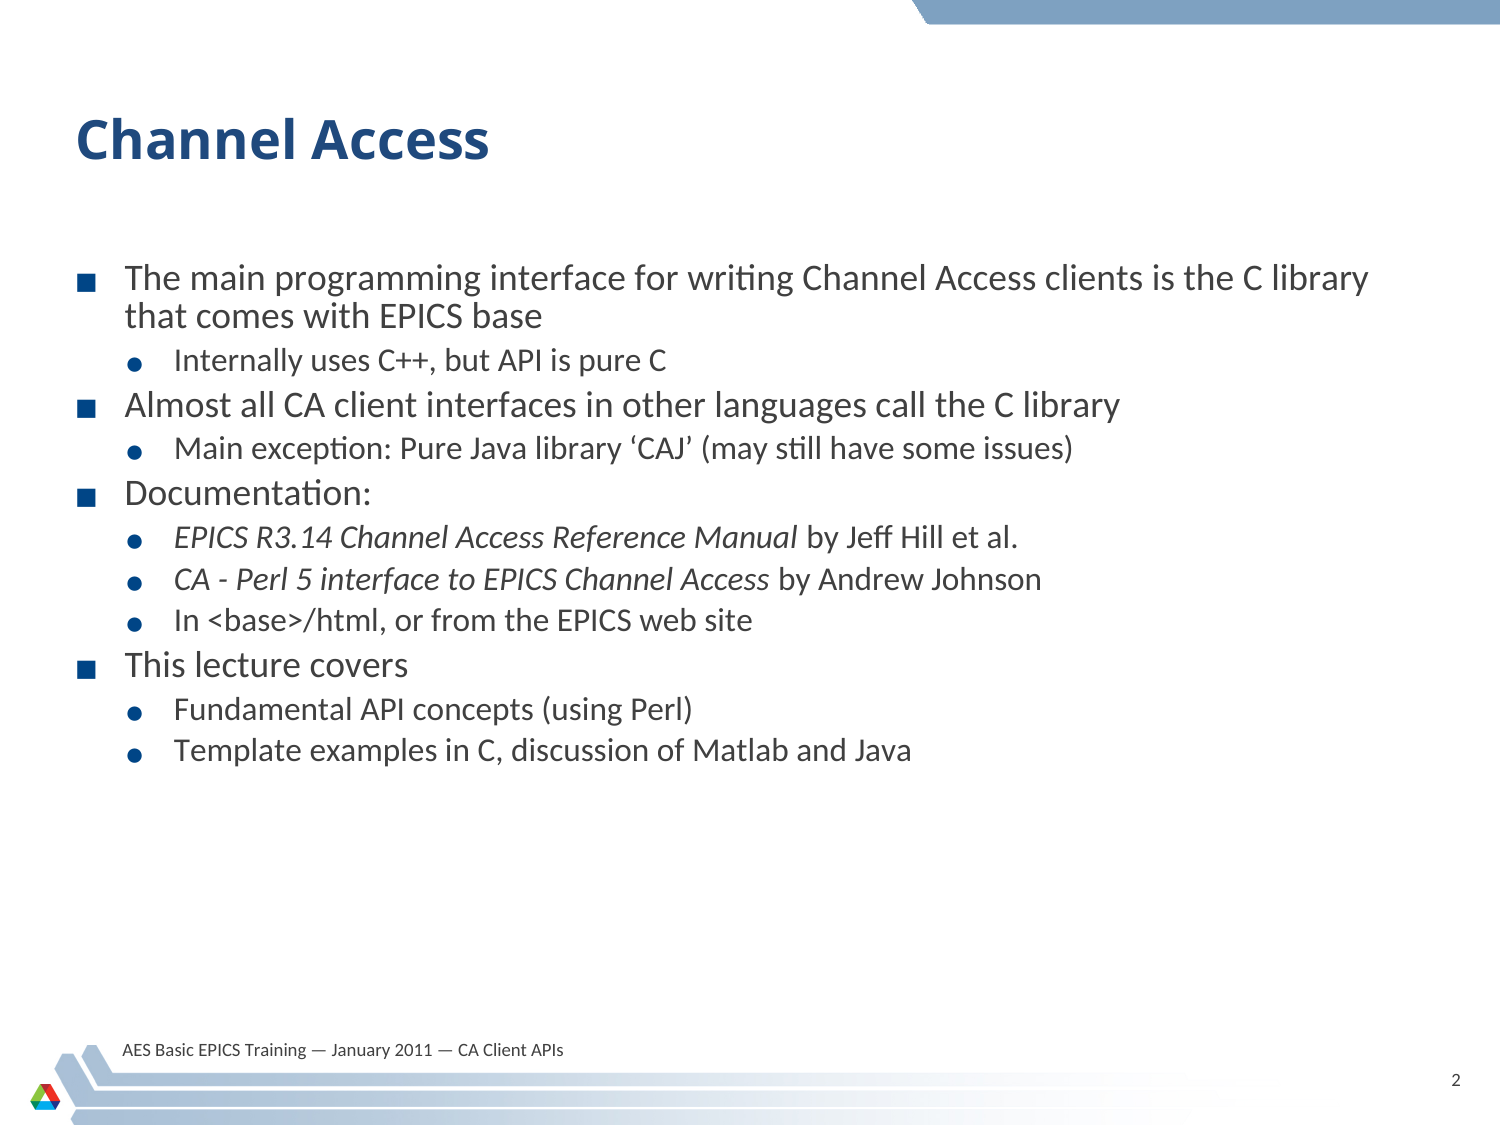

# Channel Access
The main programming interface for writing Channel Access clients is the C library that comes with EPICS base
Internally uses C++, but API is pure C
Almost all CA client interfaces in other languages call the C library
Main exception: Pure Java library ‘CAJ’ (may still have some issues)
Documentation:
EPICS R3.14 Channel Access Reference Manual by Jeff Hill et al.
CA - Perl 5 interface to EPICS Channel Access by Andrew Johnson
In <base>/html, or from the EPICS web site
This lecture covers
Fundamental API concepts (using Perl)
Template examples in C, discussion of Matlab and Java
AES Basic EPICS Training — January 2011 — CA Client APIs
2